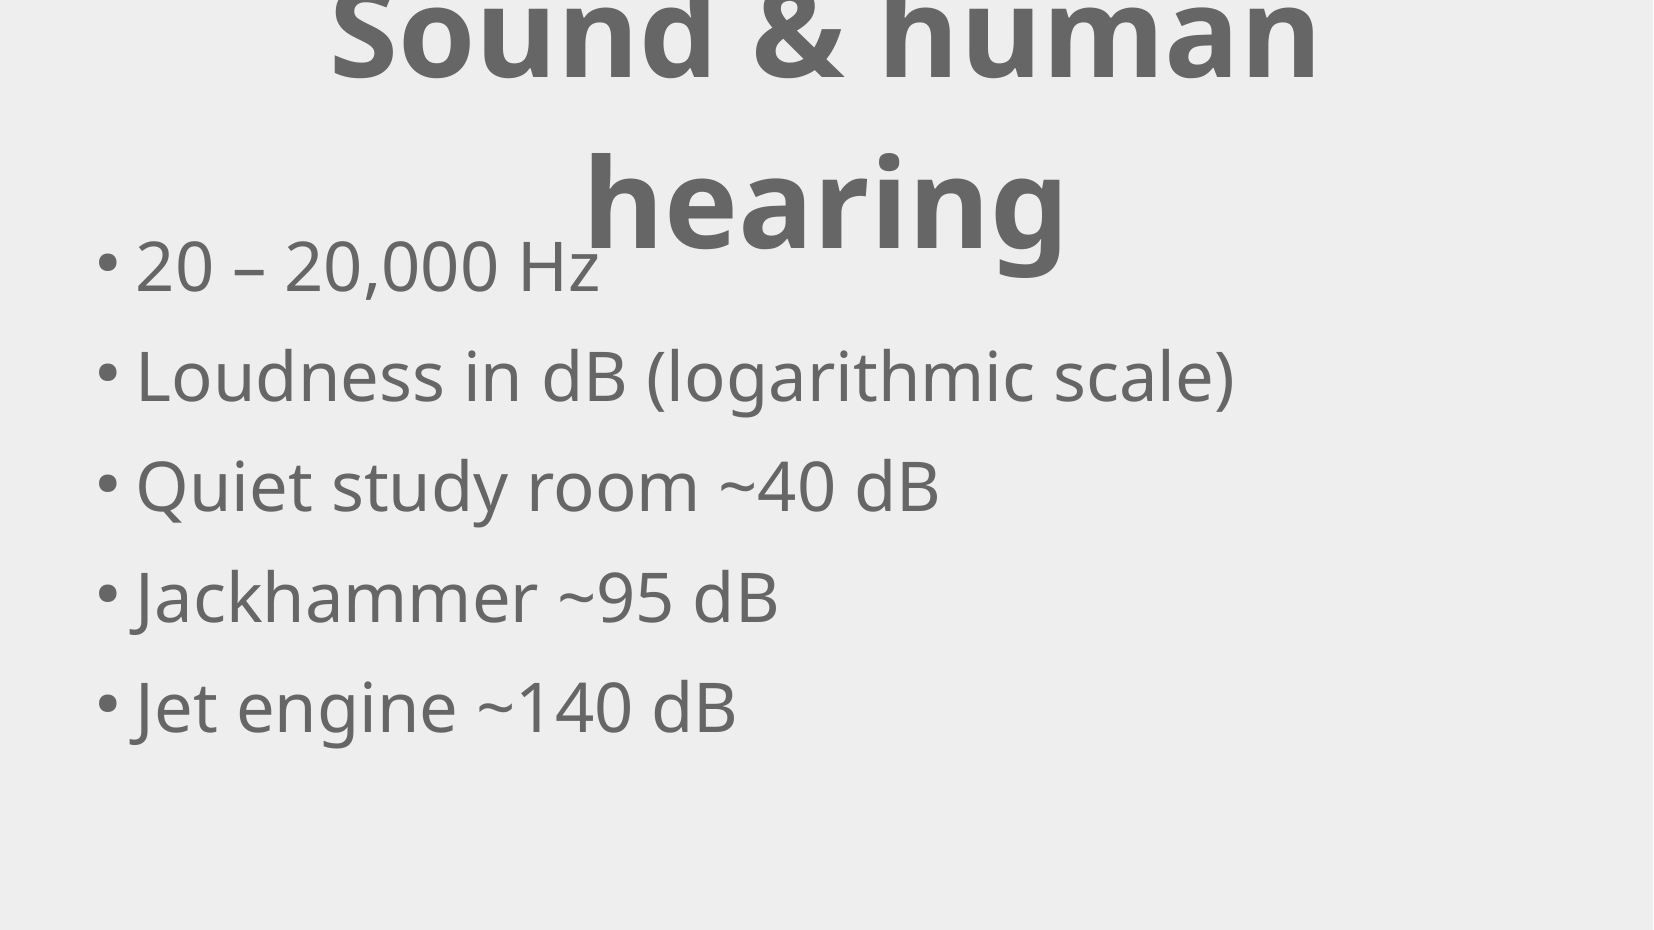

# Sound & human hearing
20 – 20,000 Hz
Loudness in dB (logarithmic scale)
Quiet study room ~40 dB
Jackhammer ~95 dB
Jet engine ~140 dB